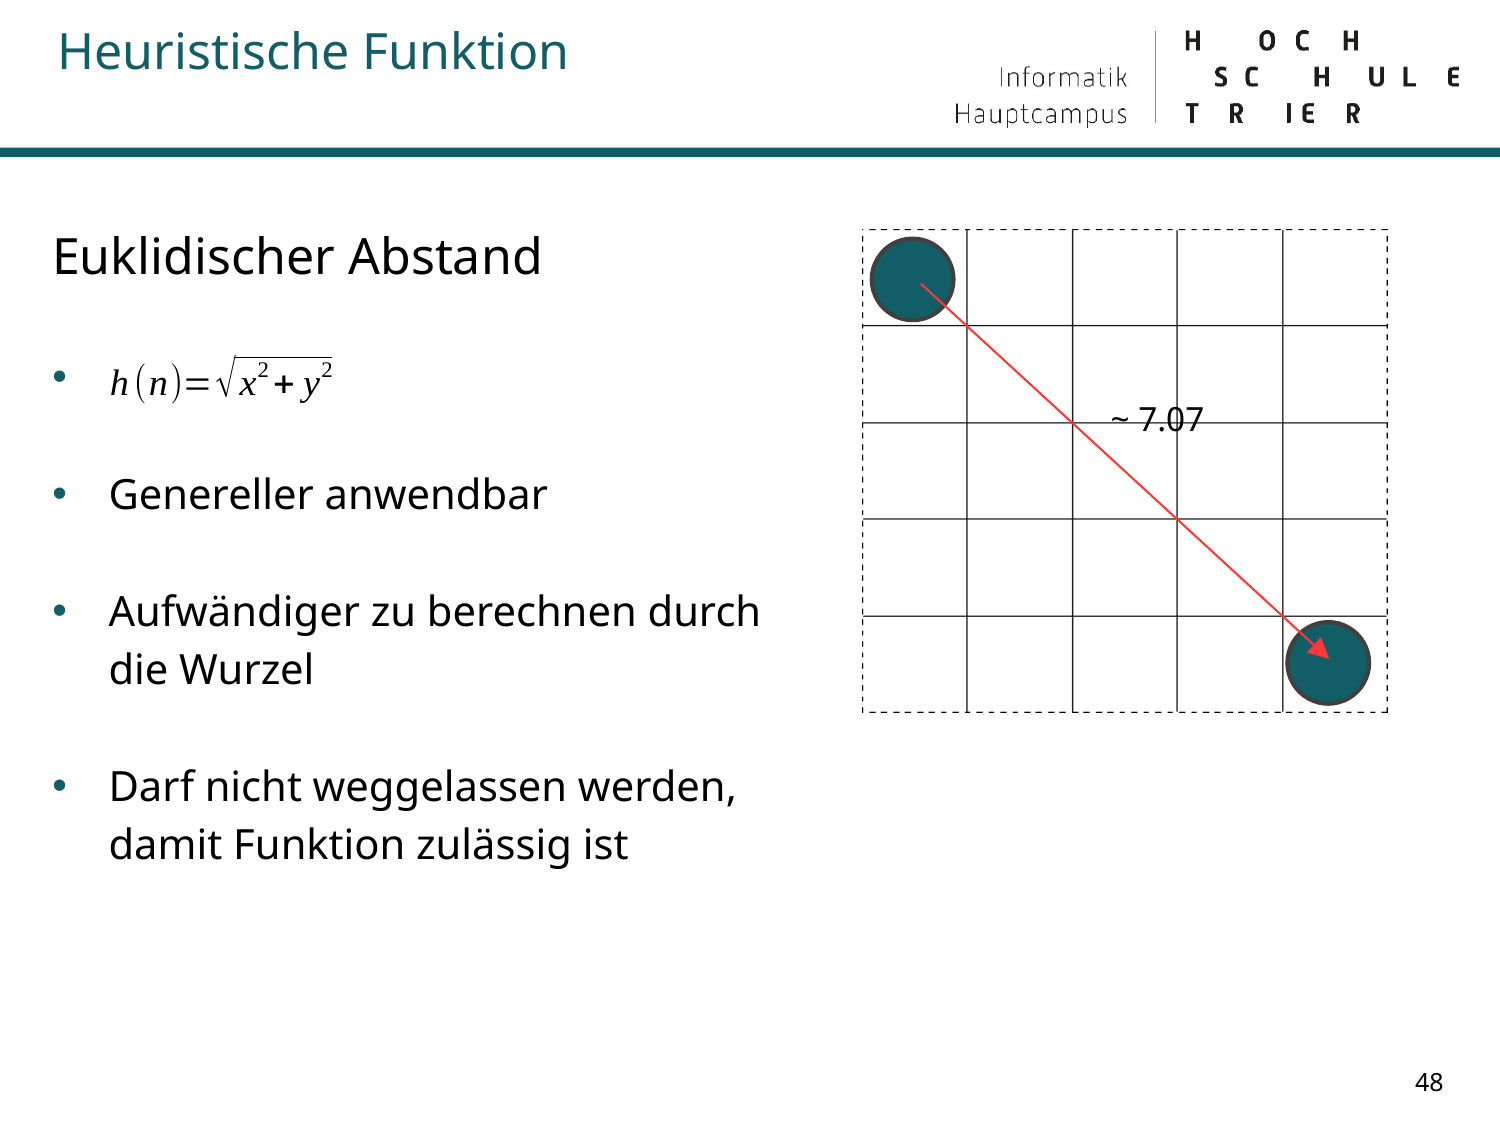

Heuristische Funktion
# Euklidischer Abstand
Genereller anwendbar
Aufwändiger zu berechnen durch
die Wurzel
Darf nicht weggelassen werden,
damit Funktion zulässig ist
~ 7.07